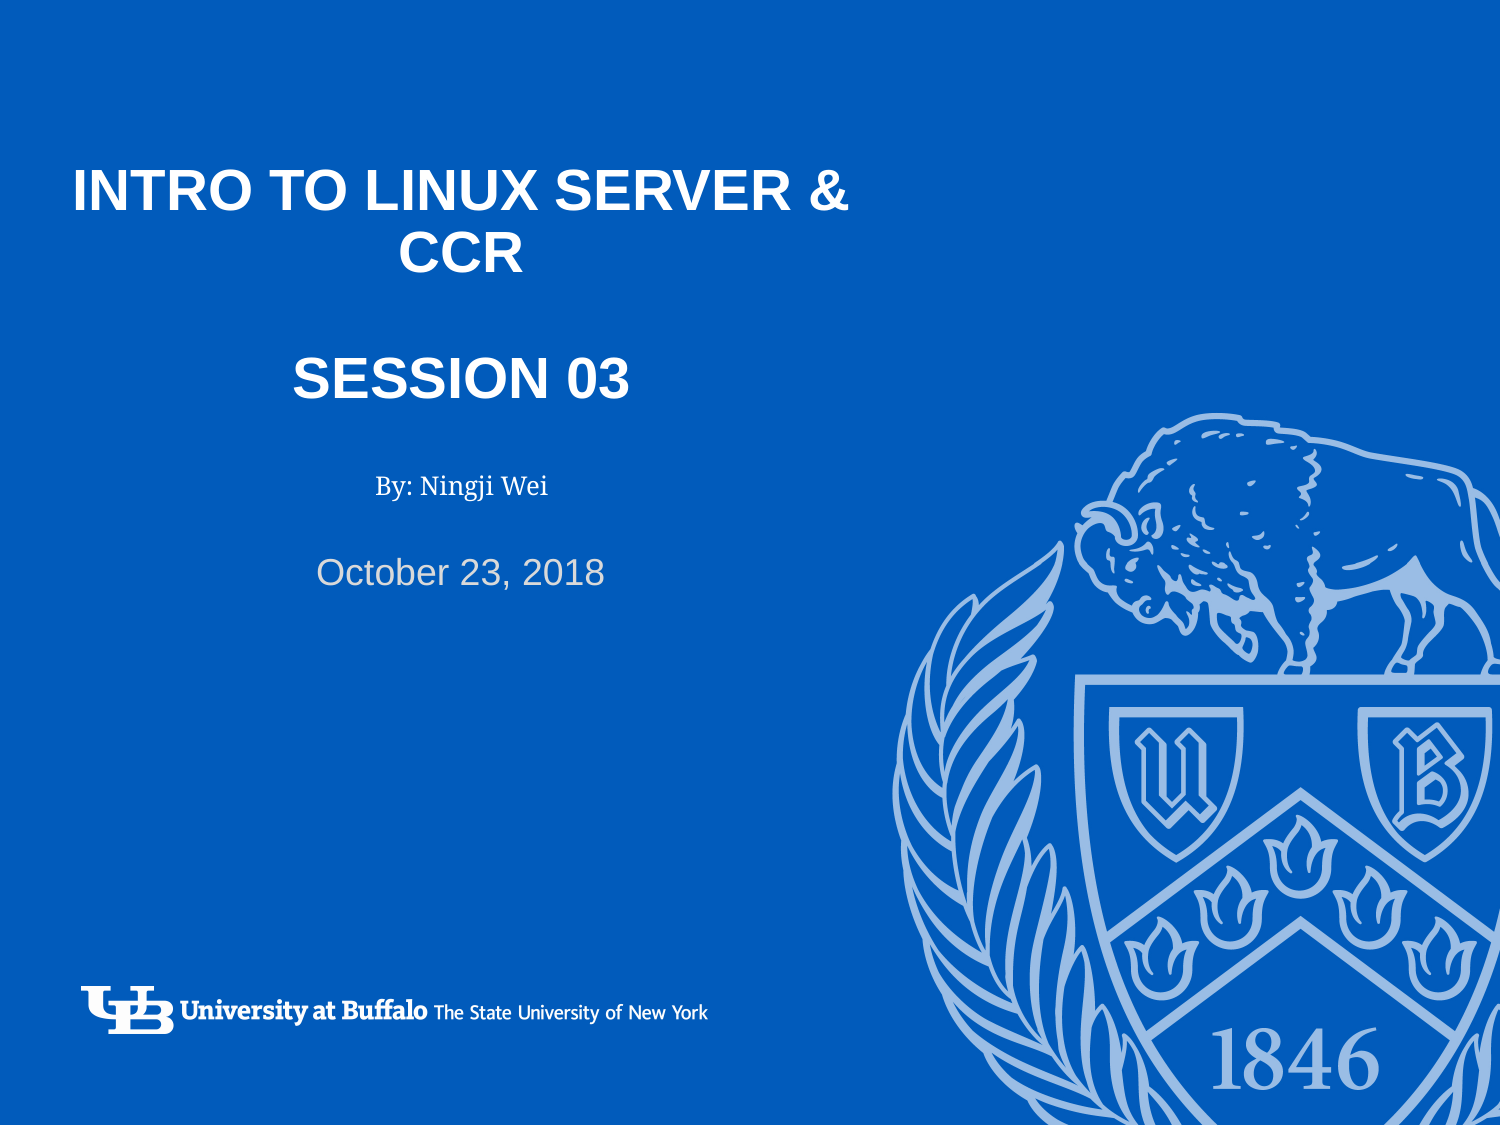

# Intro to Linux Server & CCR SESSION 03 By: Ningji Wei
October 23, 2018